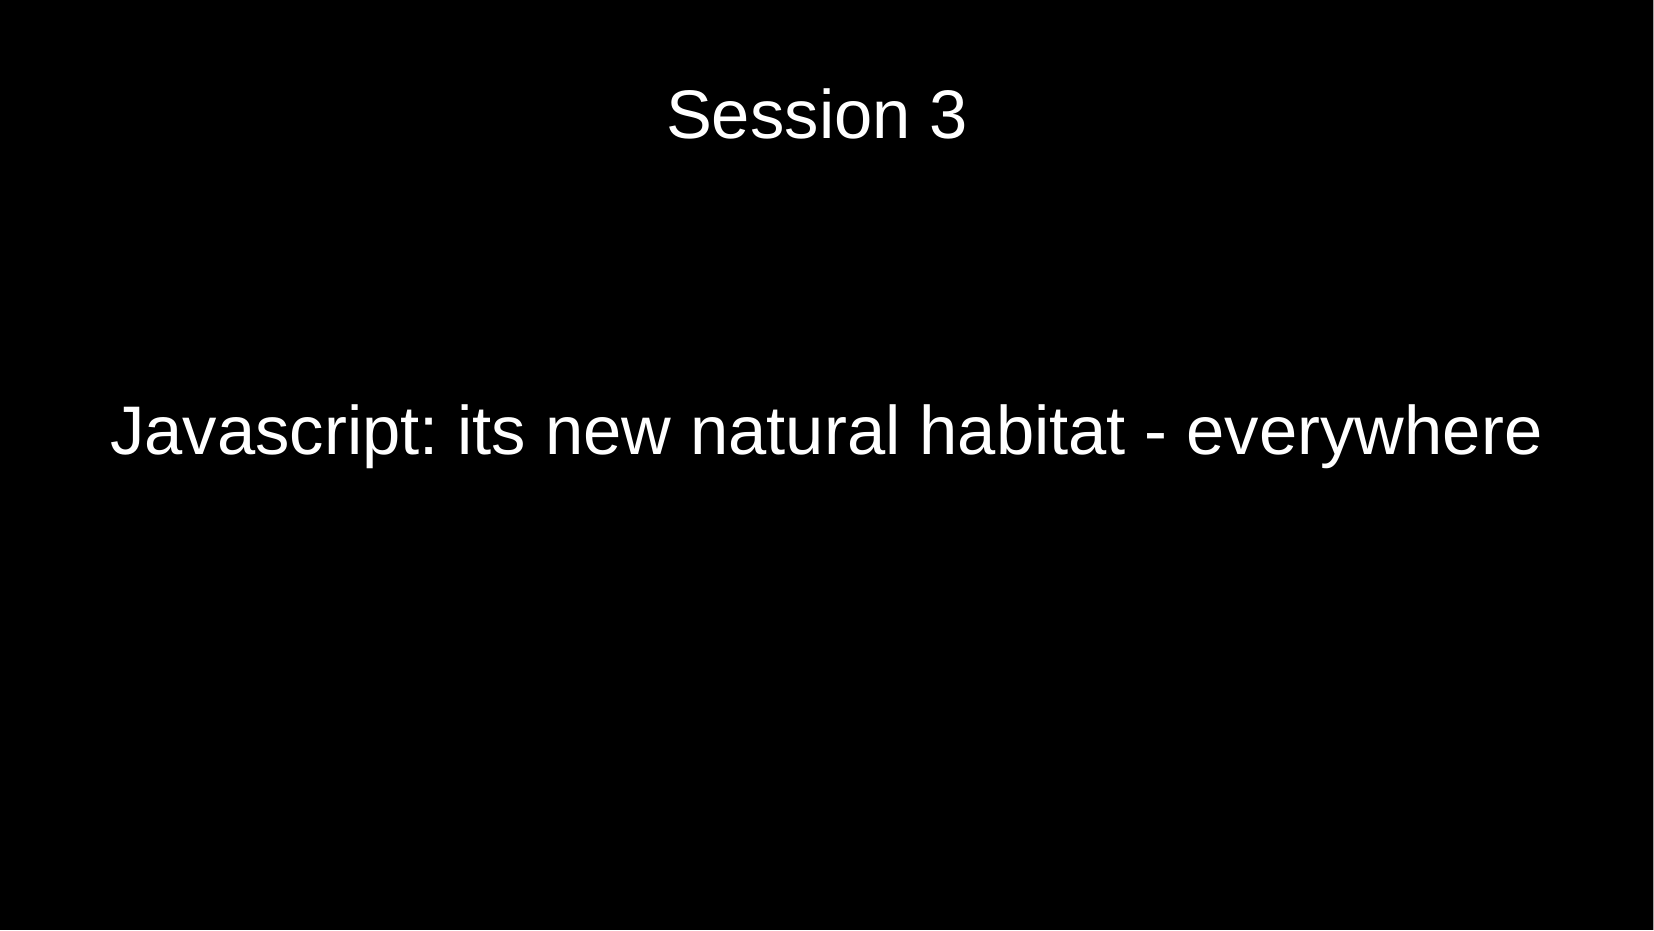

# Session 3
Javascript: its new natural habitat - everywhere